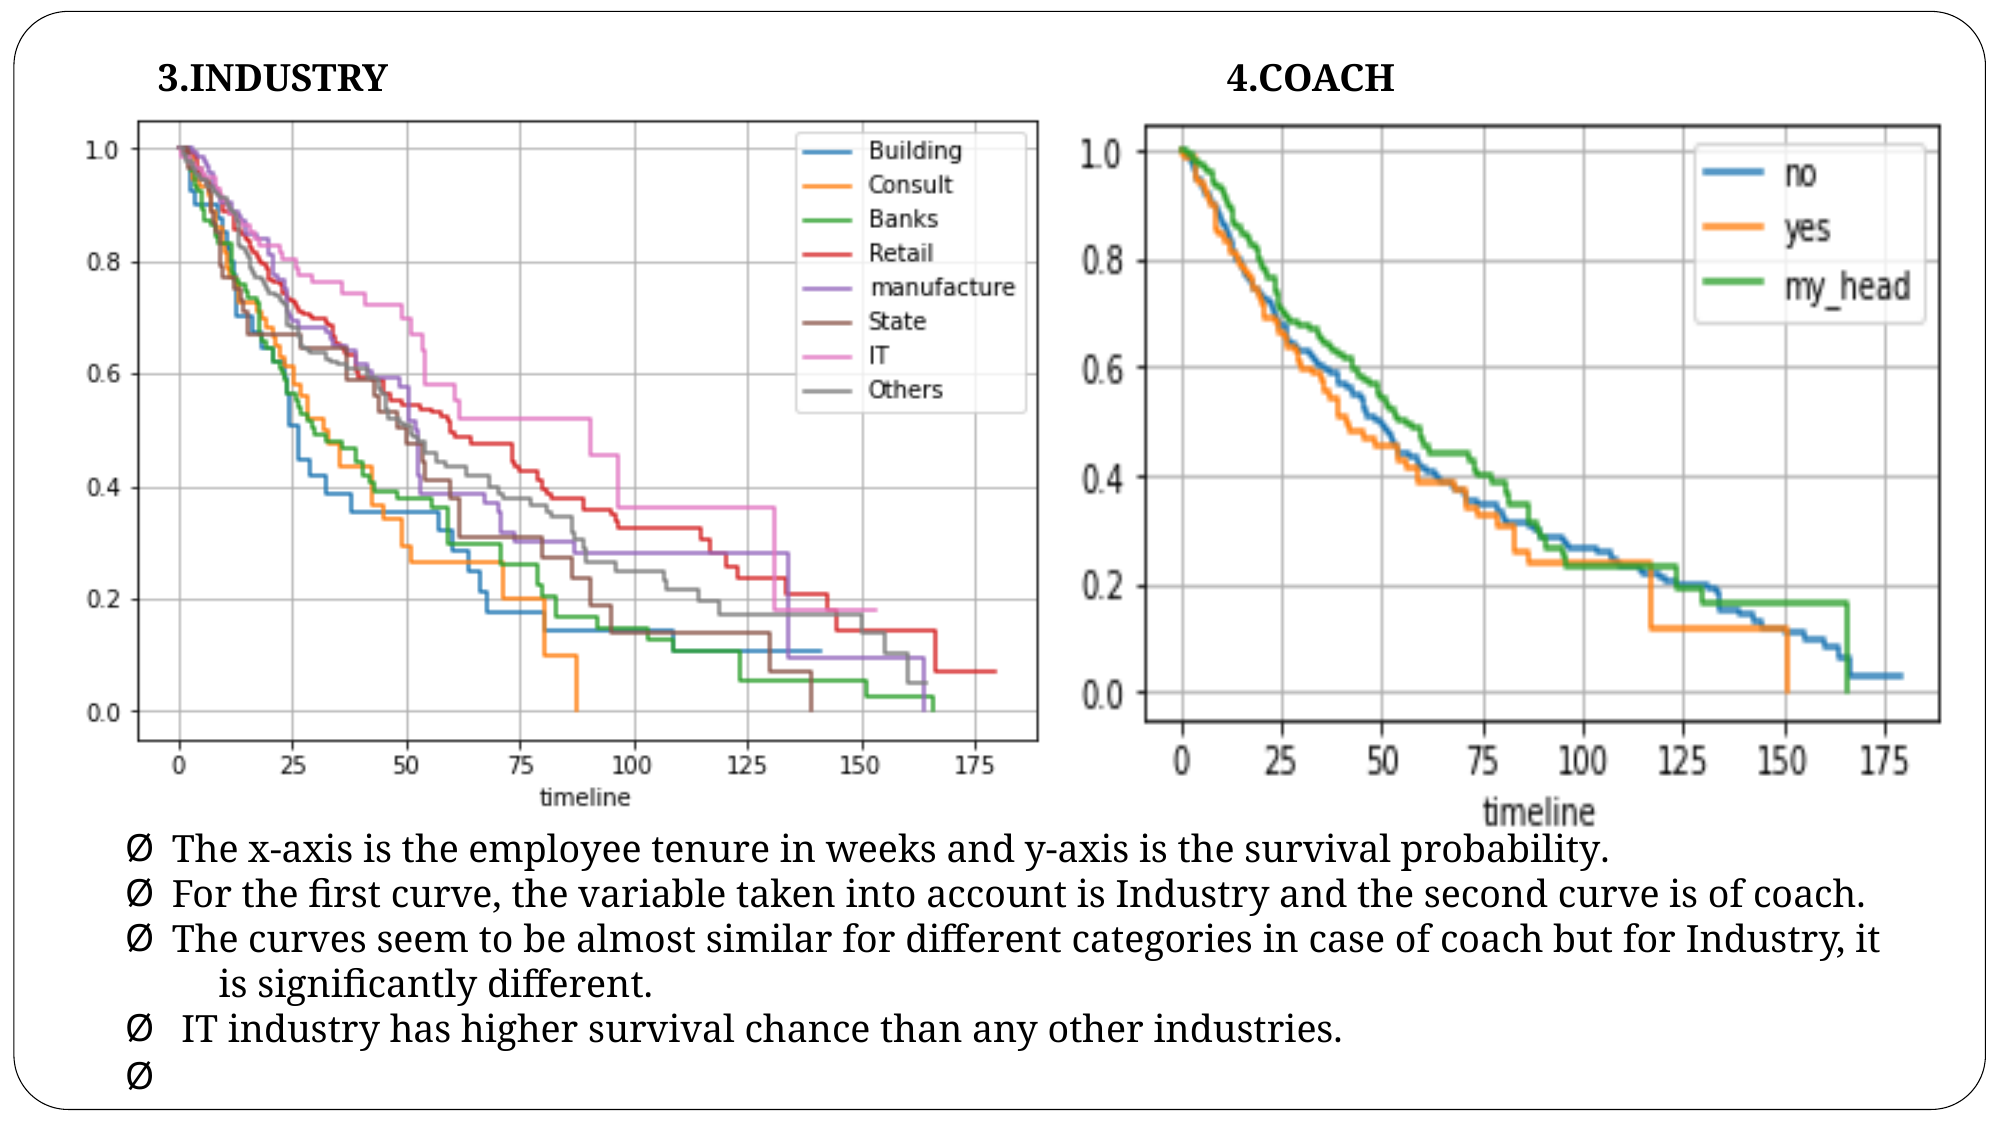

3.INDUSTRY                                                                                      4.COACH
The x-axis is the employee tenure in weeks and y-axis is the survival probability.
For the first curve, the variable taken into account is Industry and the second curve is of coach.
The curves seem to be almost similar for different categories in case of coach but for Industry, it is significantly different.
 IT industry has higher survival chance than any other industries.